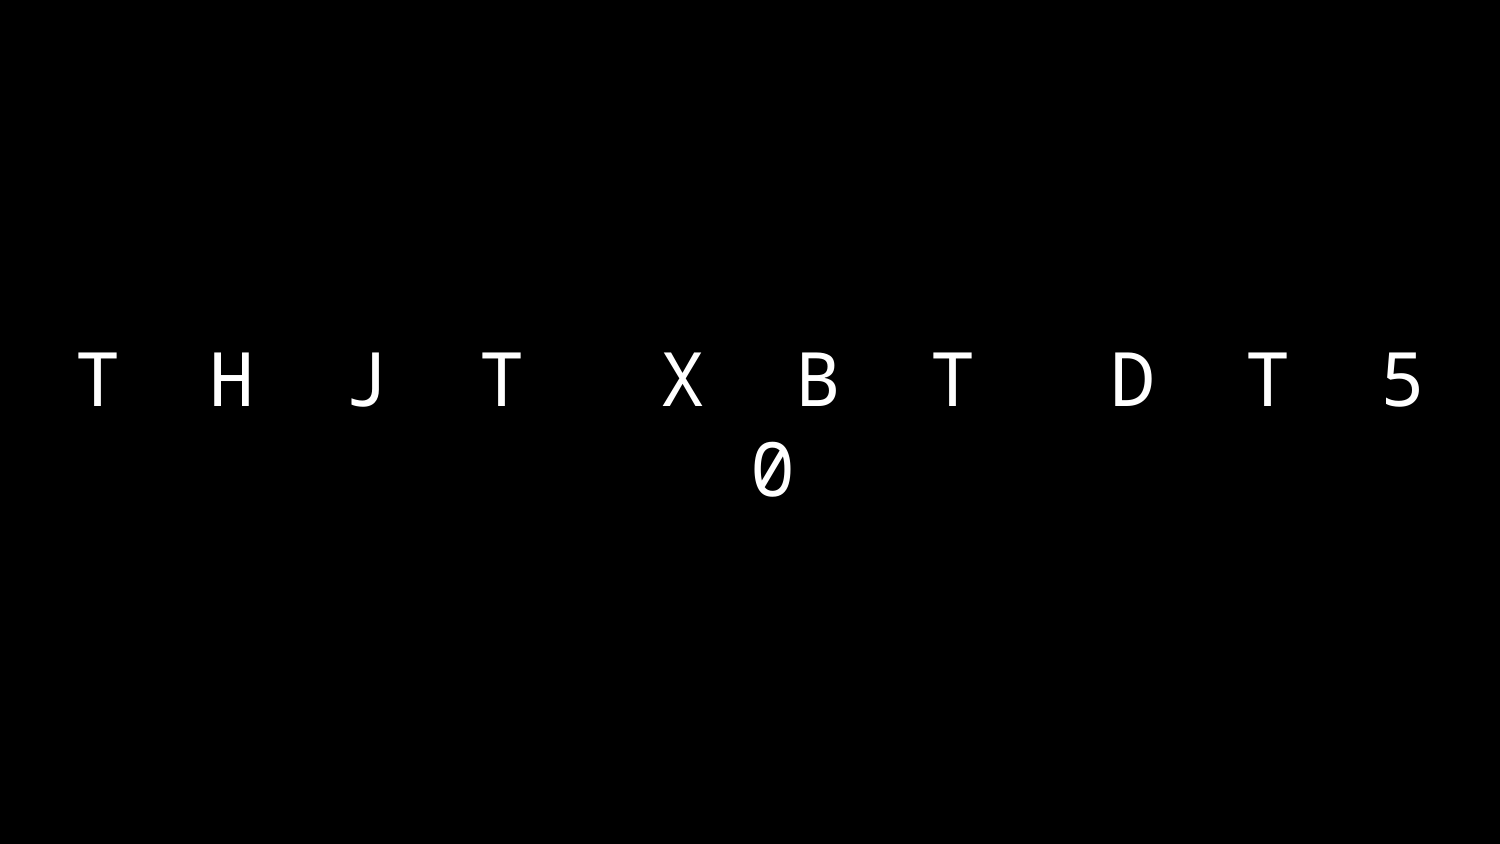

# T H J T X B T D T 5 0